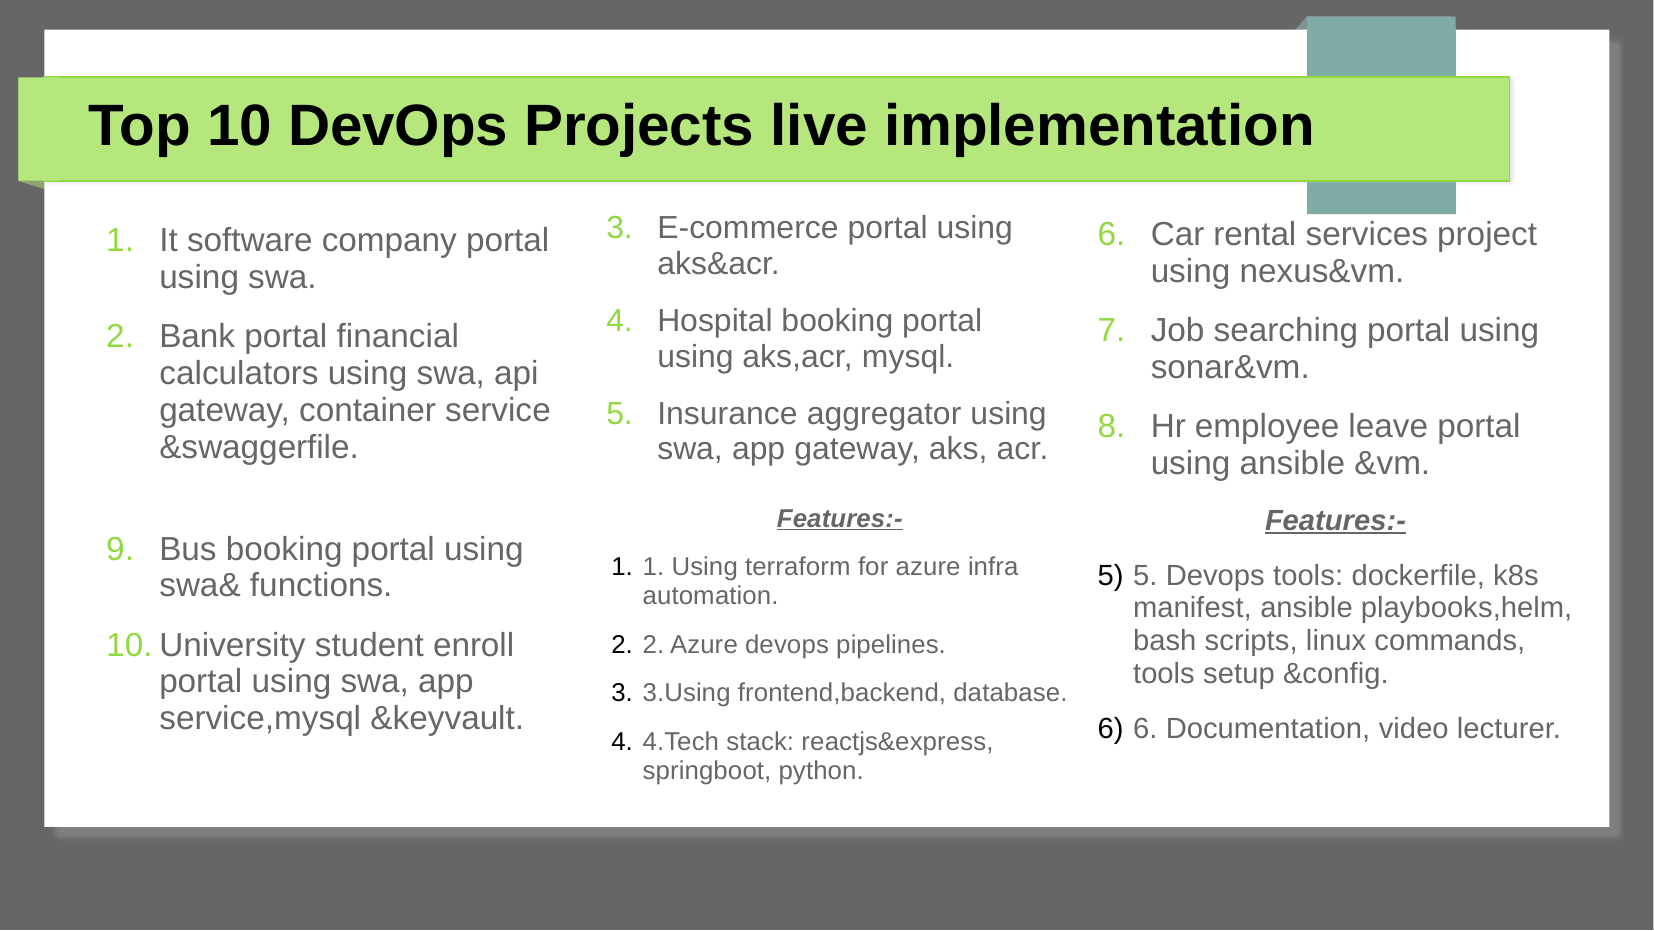

# Top 10 DevOps Projects live implementation
E-commerce portal using aks&acr.
Hospital booking portal using aks,acr, mysql.
Insurance aggregator using swa, app gateway, aks, acr.
Car rental services project using nexus&vm.
Job searching portal using sonar&vm.
Hr employee leave portal using ansible &vm.
It software company portal using swa.
Bank portal financial calculators using swa, api gateway, container service &swaggerfile.
Features:-
1. Using terraform for azure infra automation.
2. Azure devops pipelines.
3.Using frontend,backend, database.
4.Tech stack: reactjs&express, springboot, python.
Features:-
5. Devops tools: dockerfile, k8s manifest, ansible playbooks,helm, bash scripts, linux commands, tools setup &config.
6. Documentation, video lecturer.
Bus booking portal using swa& functions.
University student enroll portal using swa, app service,mysql &keyvault.